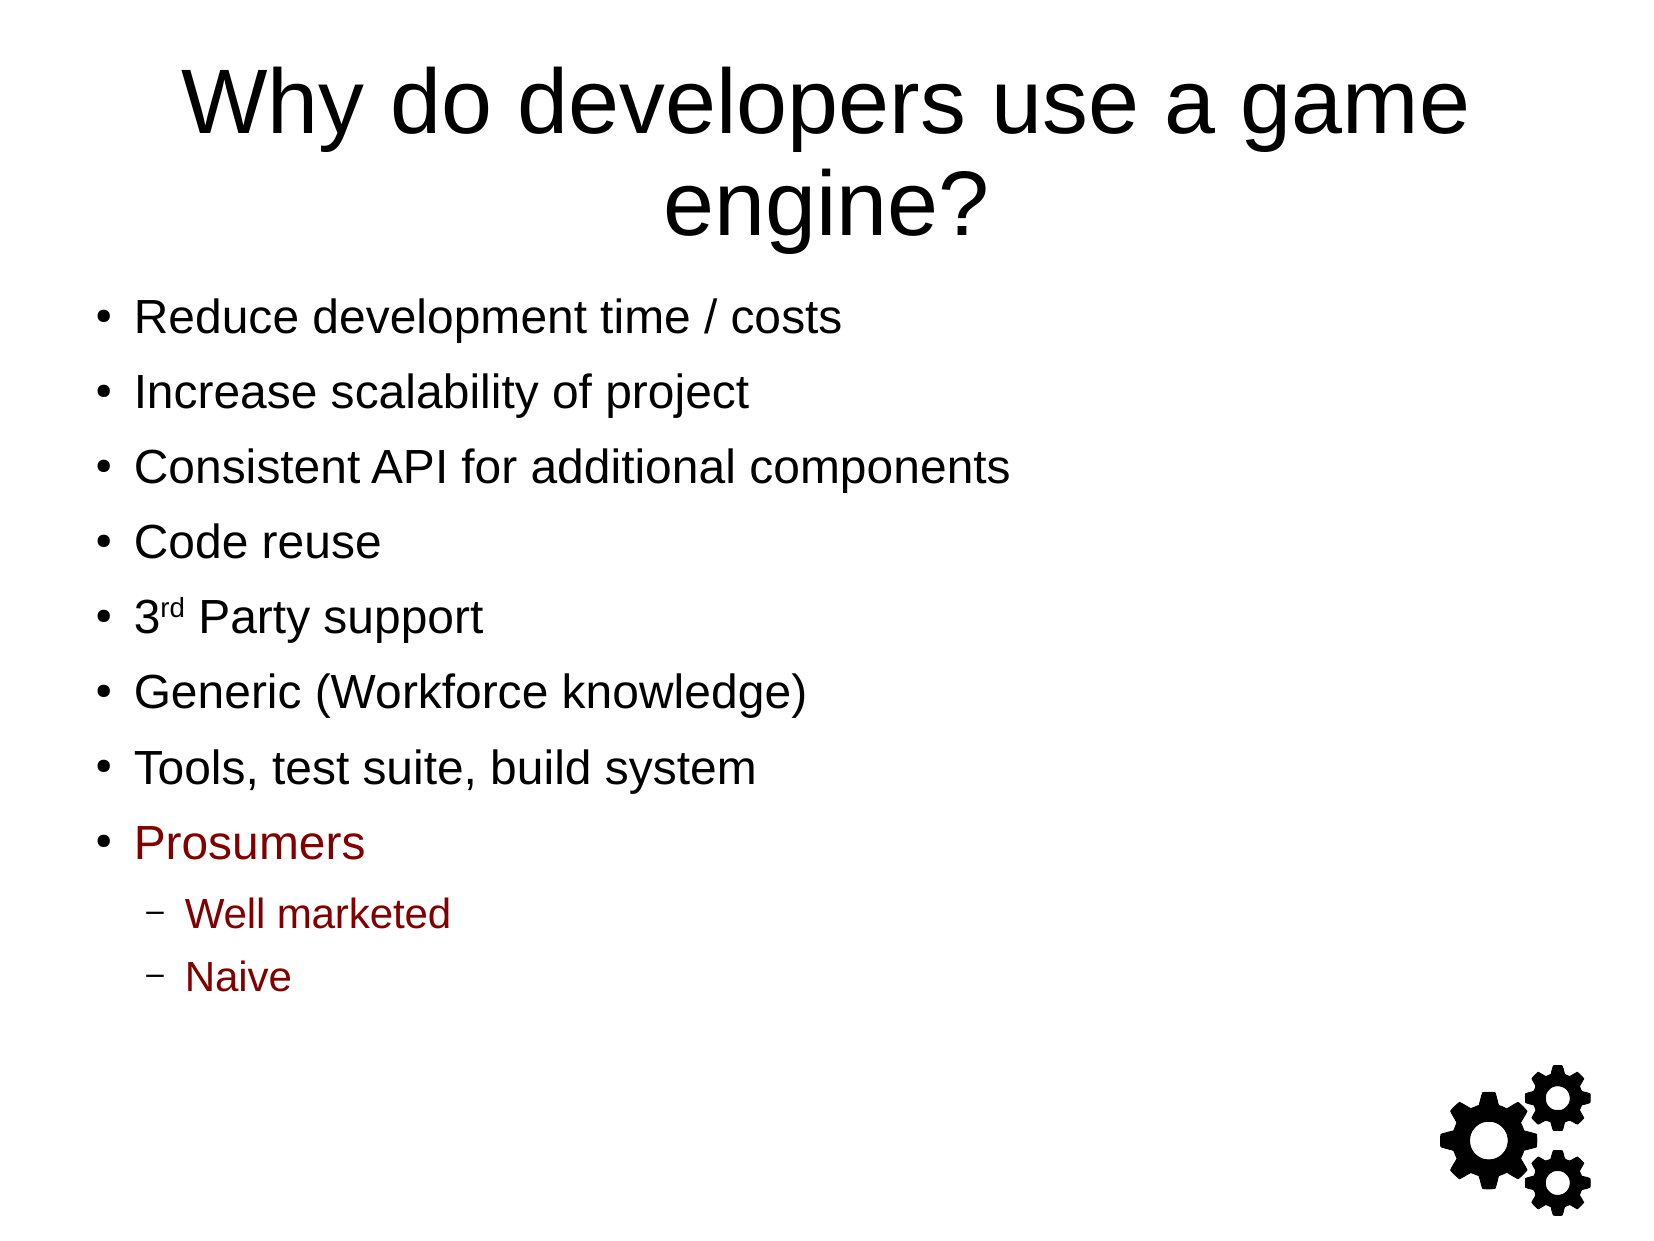

# Why do developers use a game engine?
Reduce development time / costs
Increase scalability of project
Consistent API for additional components
Code reuse
3rd Party support
Generic (Workforce knowledge)
Tools, test suite, build system
Prosumers
Well marketed
Naive